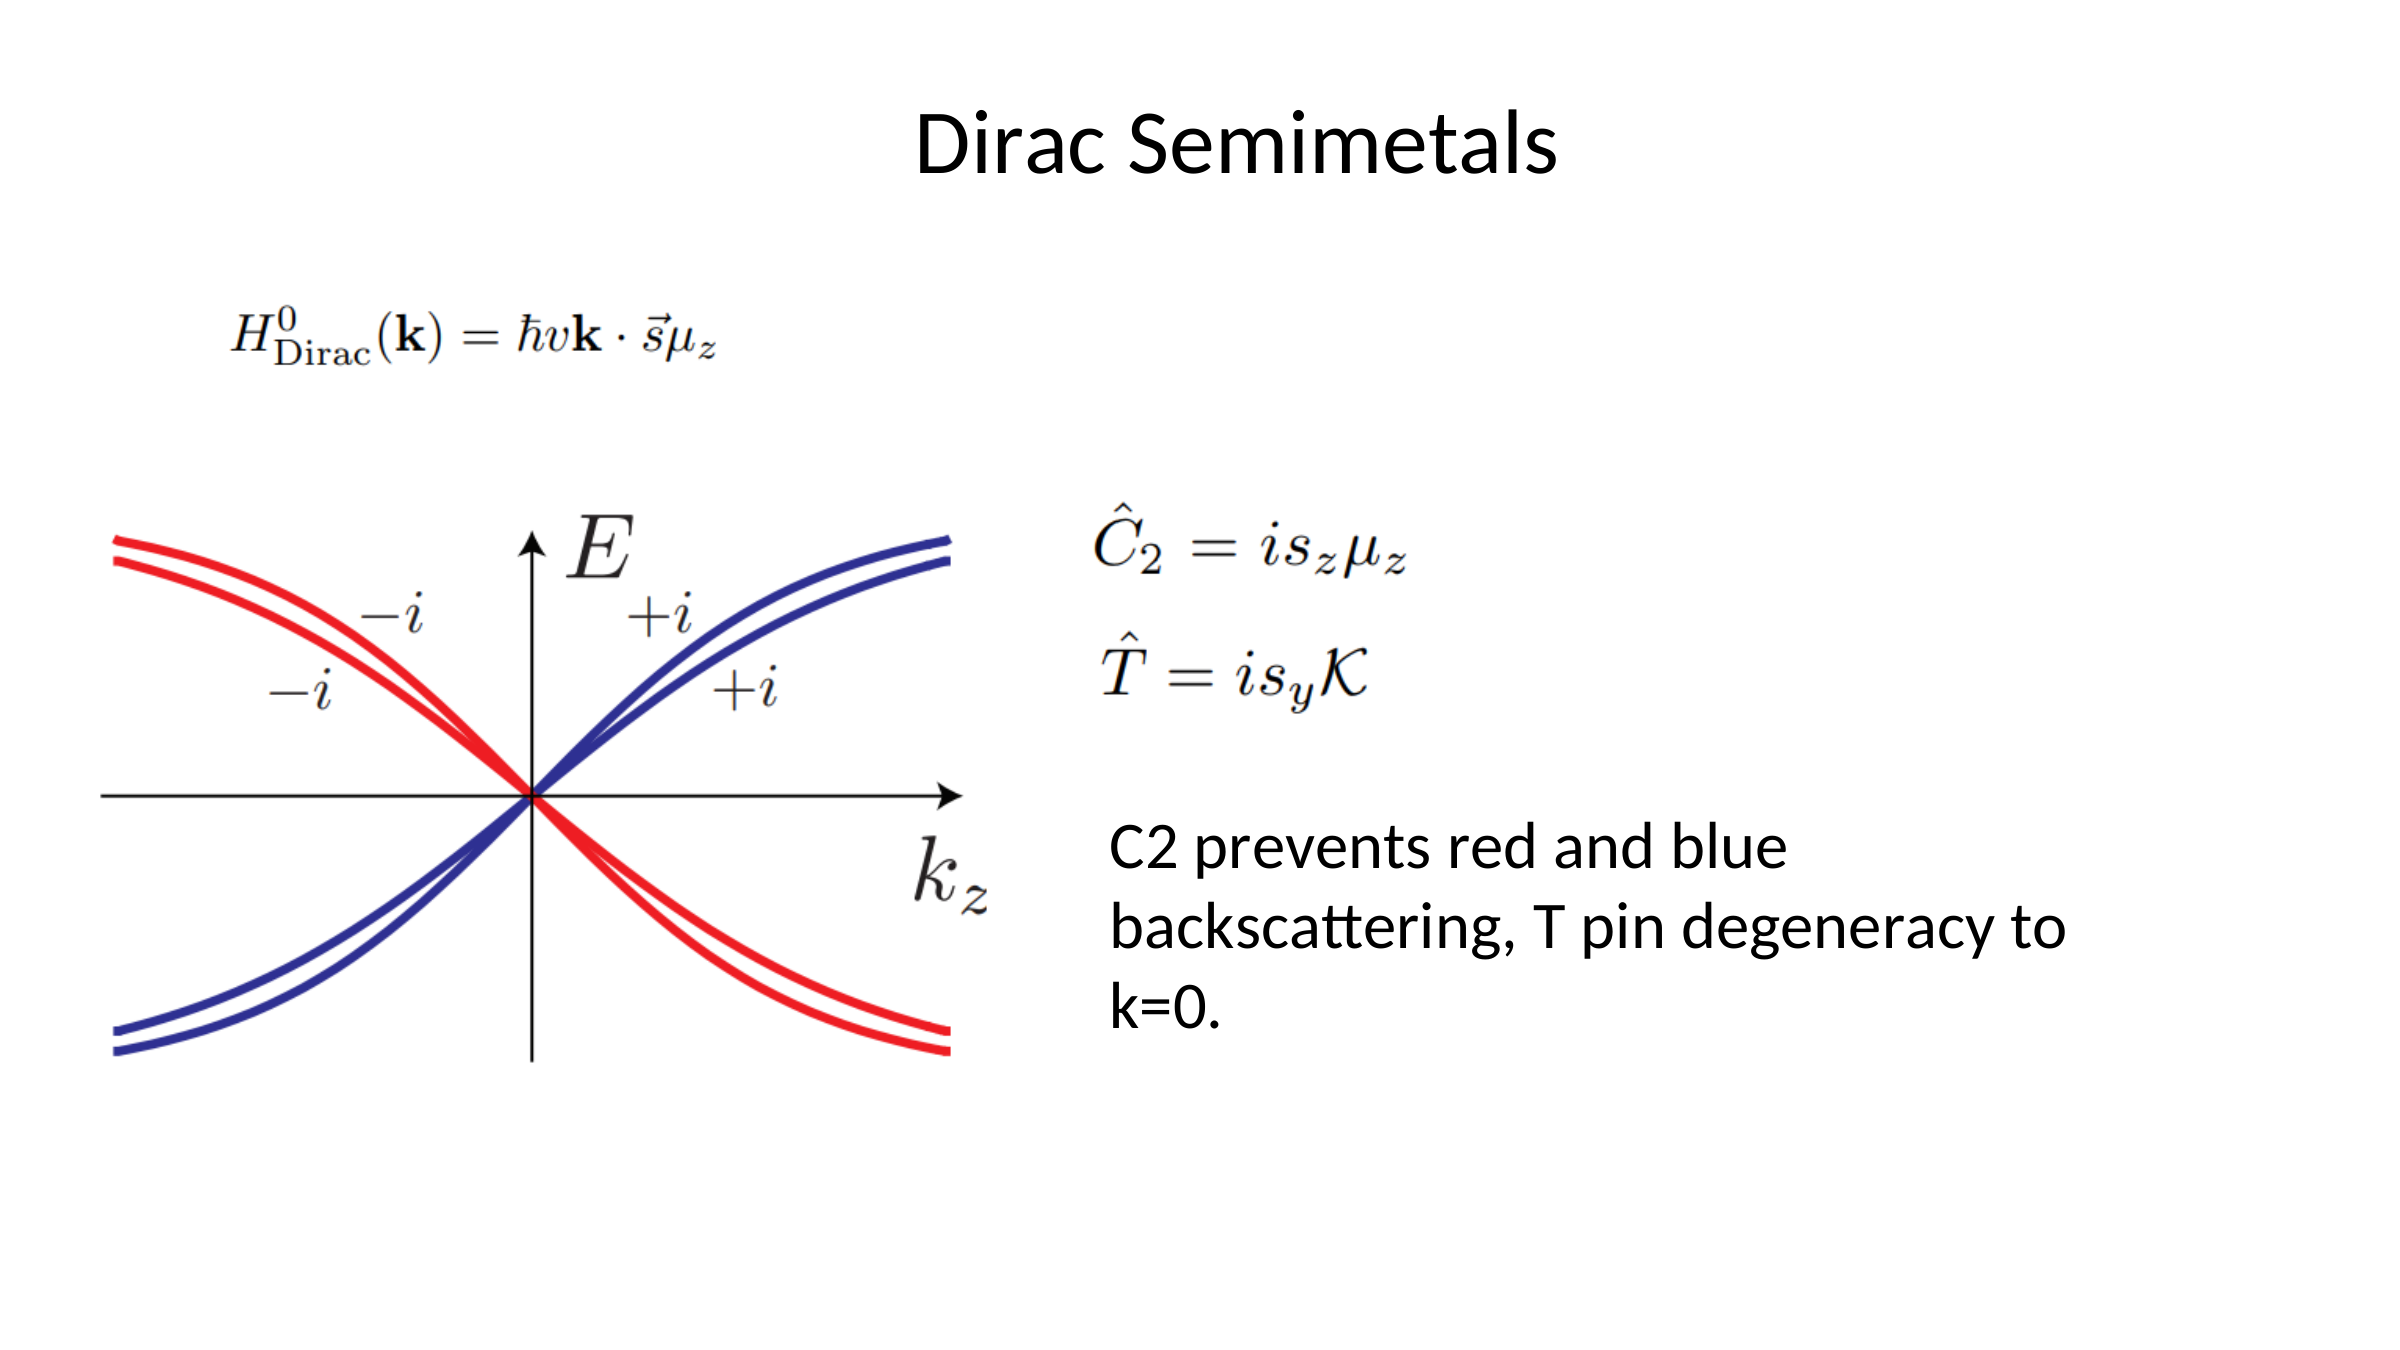

Dirac Semimetals
C2 prevents red and blue backscattering, T pin degeneracy to k=0.